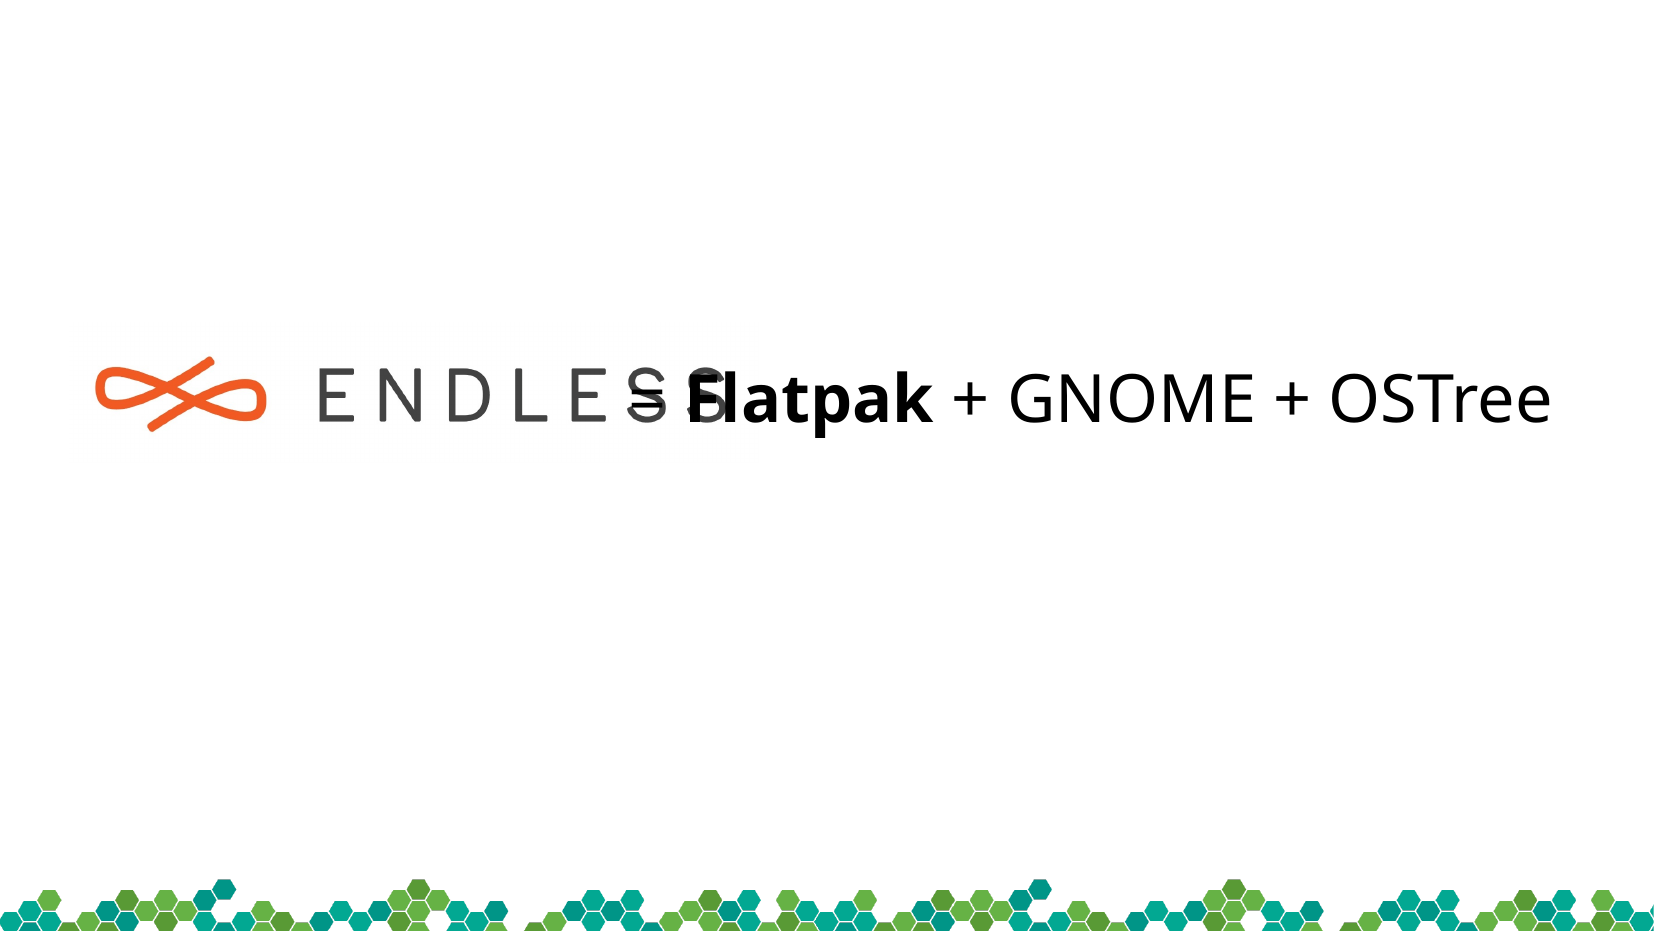

# = Flatpak + GNOME + OSTree